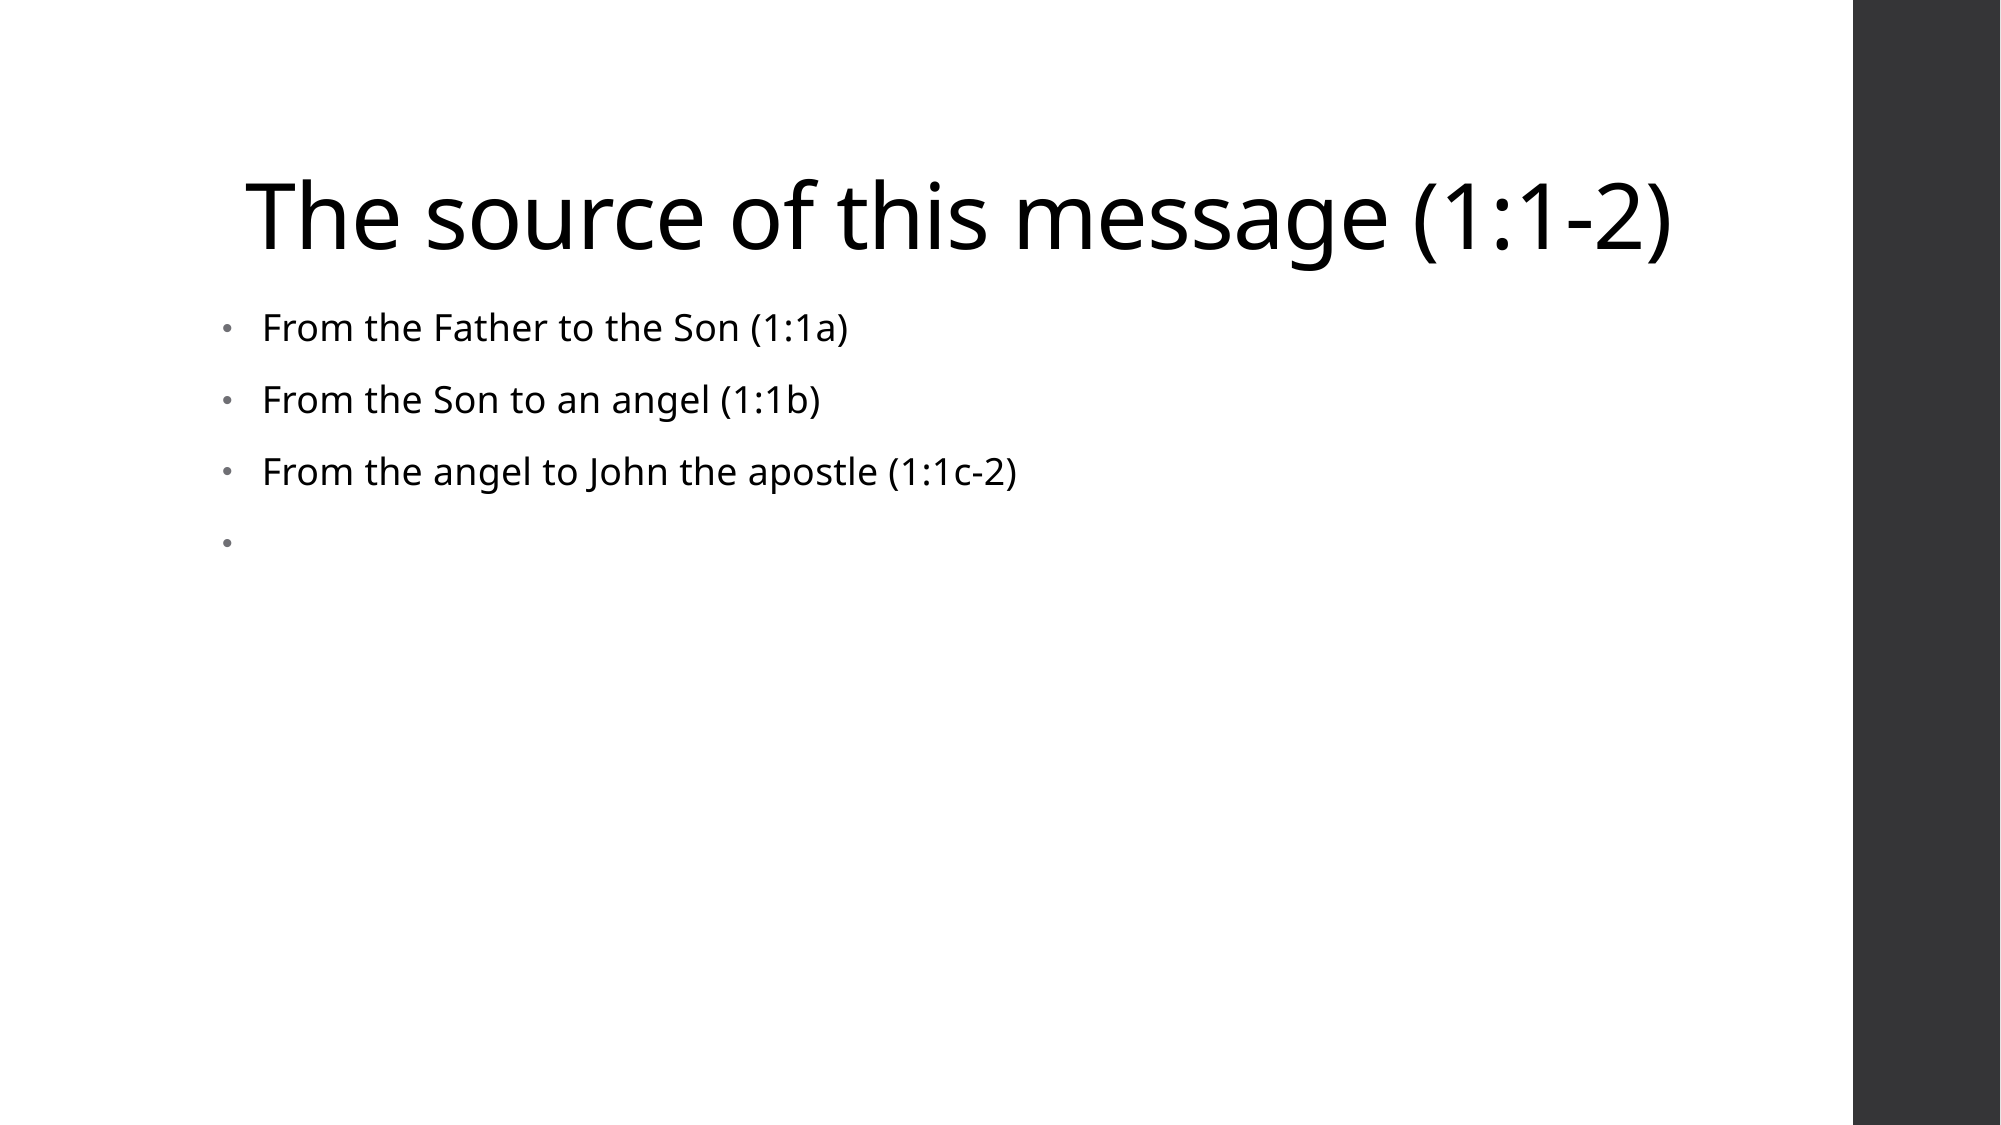

# The source of this message (1:1-2)
 From the Father to the Son (1:1a)
 From the Son to an angel (1:1b)
 From the angel to John the apostle (1:1c-2)